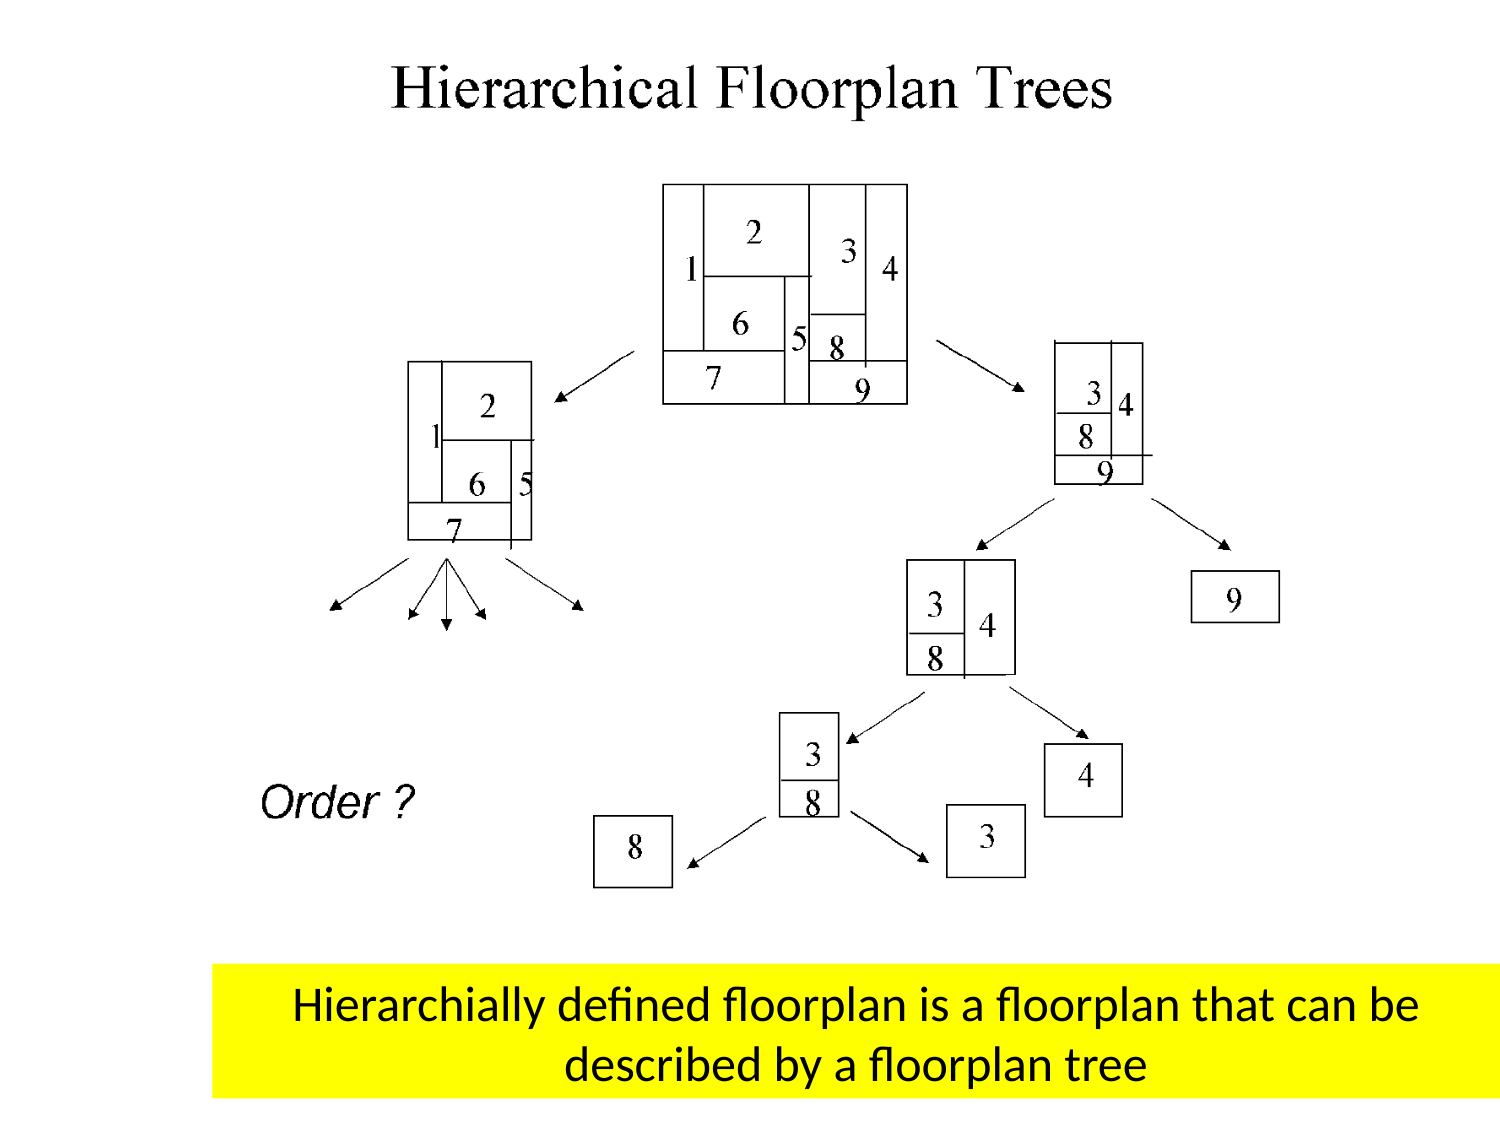

Hierarchially defined floorplan is a floorplan that can be described by a floorplan tree